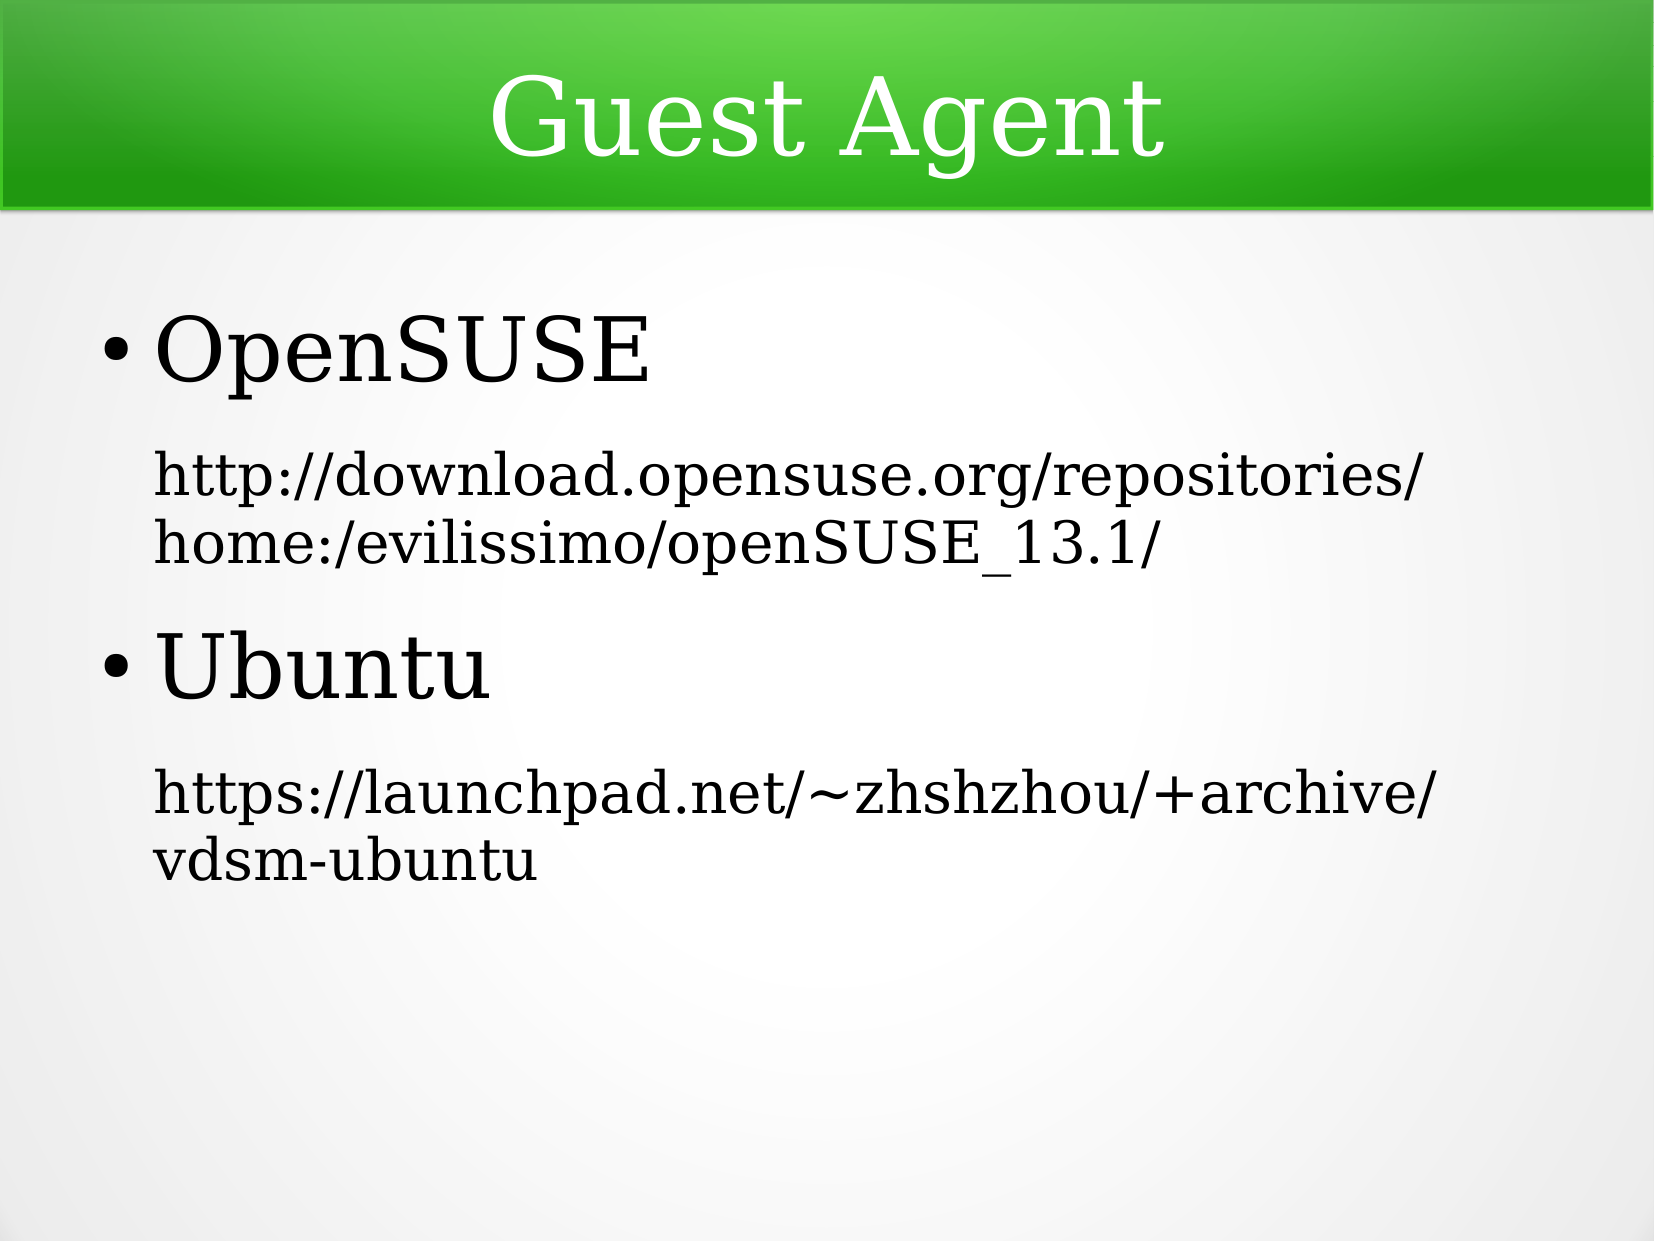

# Guest Agent
OpenSUSE
http://download.opensuse.org/repositories/home:/evilissimo/openSUSE_13.1/
Ubuntu
https://launchpad.net/~zhshzhou/+archive/vdsm-ubuntu